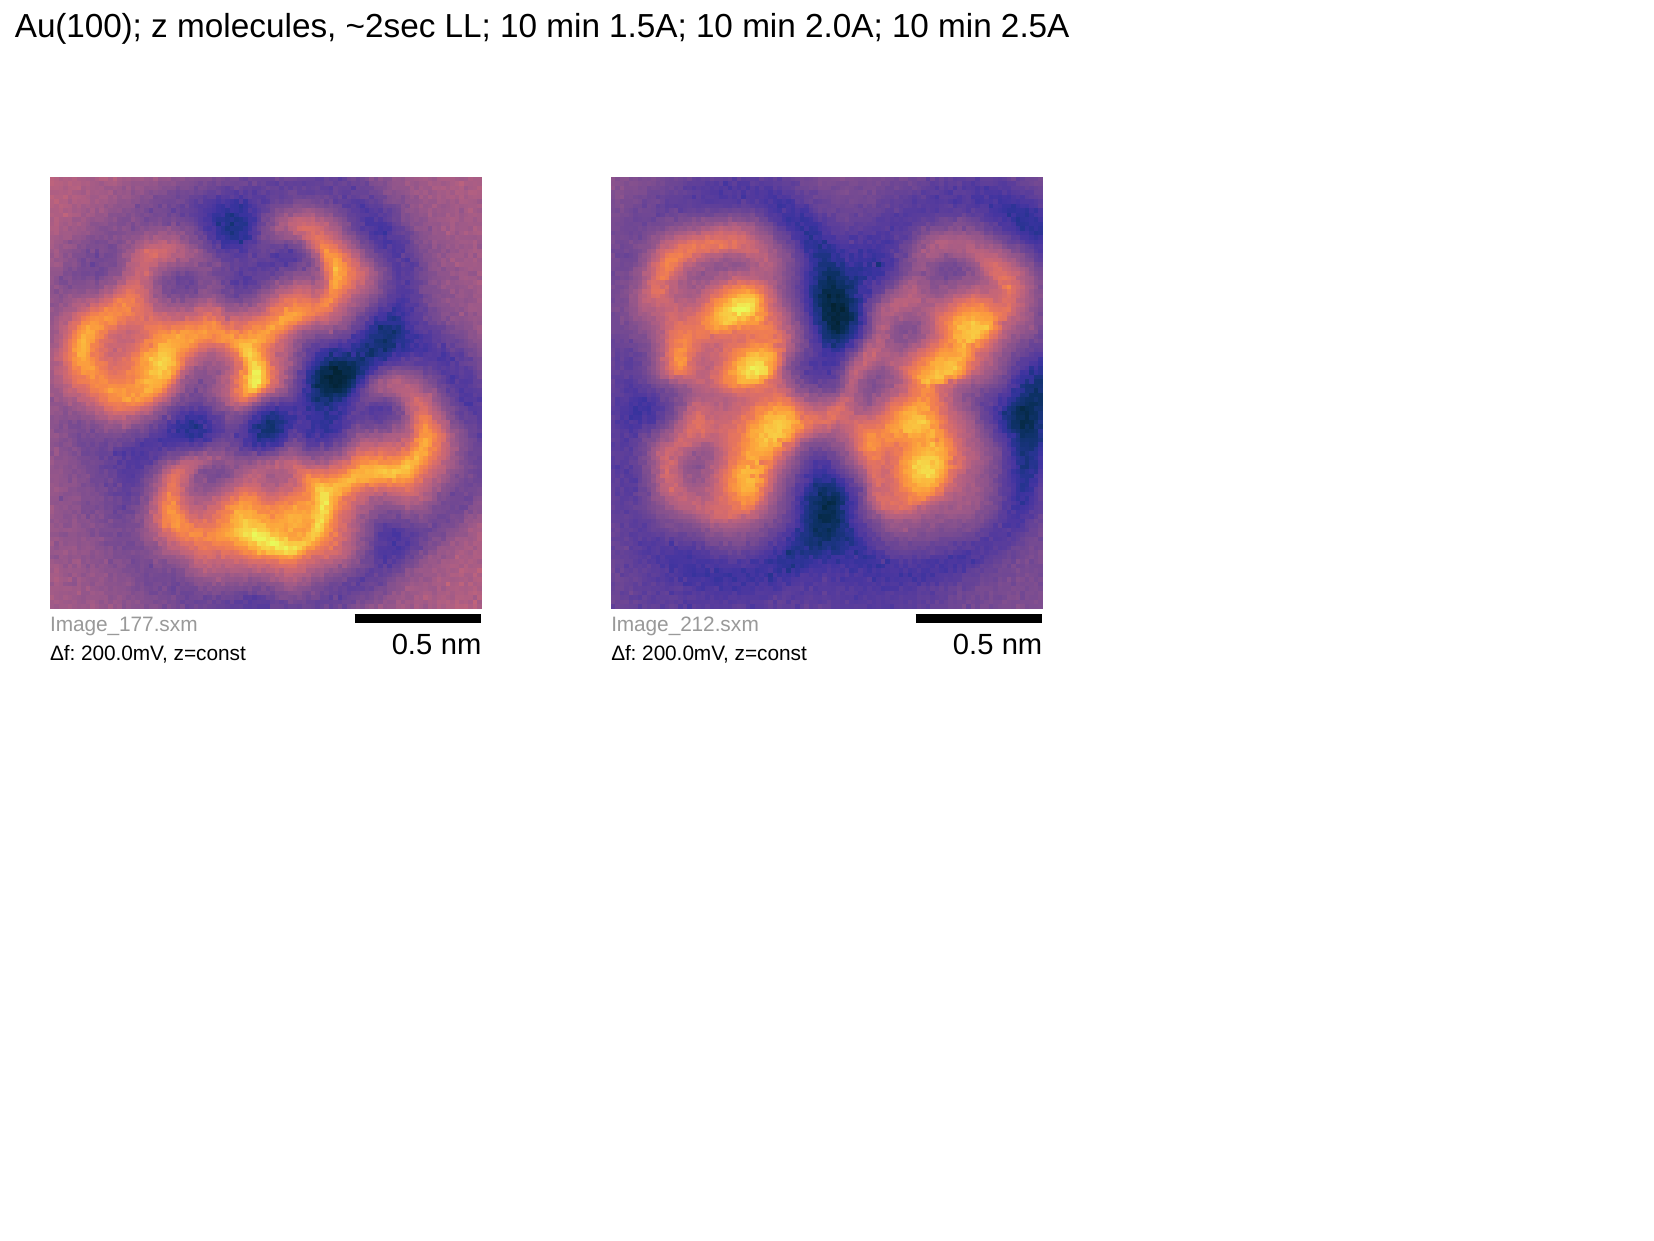

Au(100); z molecules, ~2sec LL; 10 min 1.5A; 10 min 2.0A; 10 min 2.5A
Image_177.sxm
Δf: 200.0mV, z=const
0.5 nm
Image_212.sxm
Δf: 200.0mV, z=const
0.5 nm